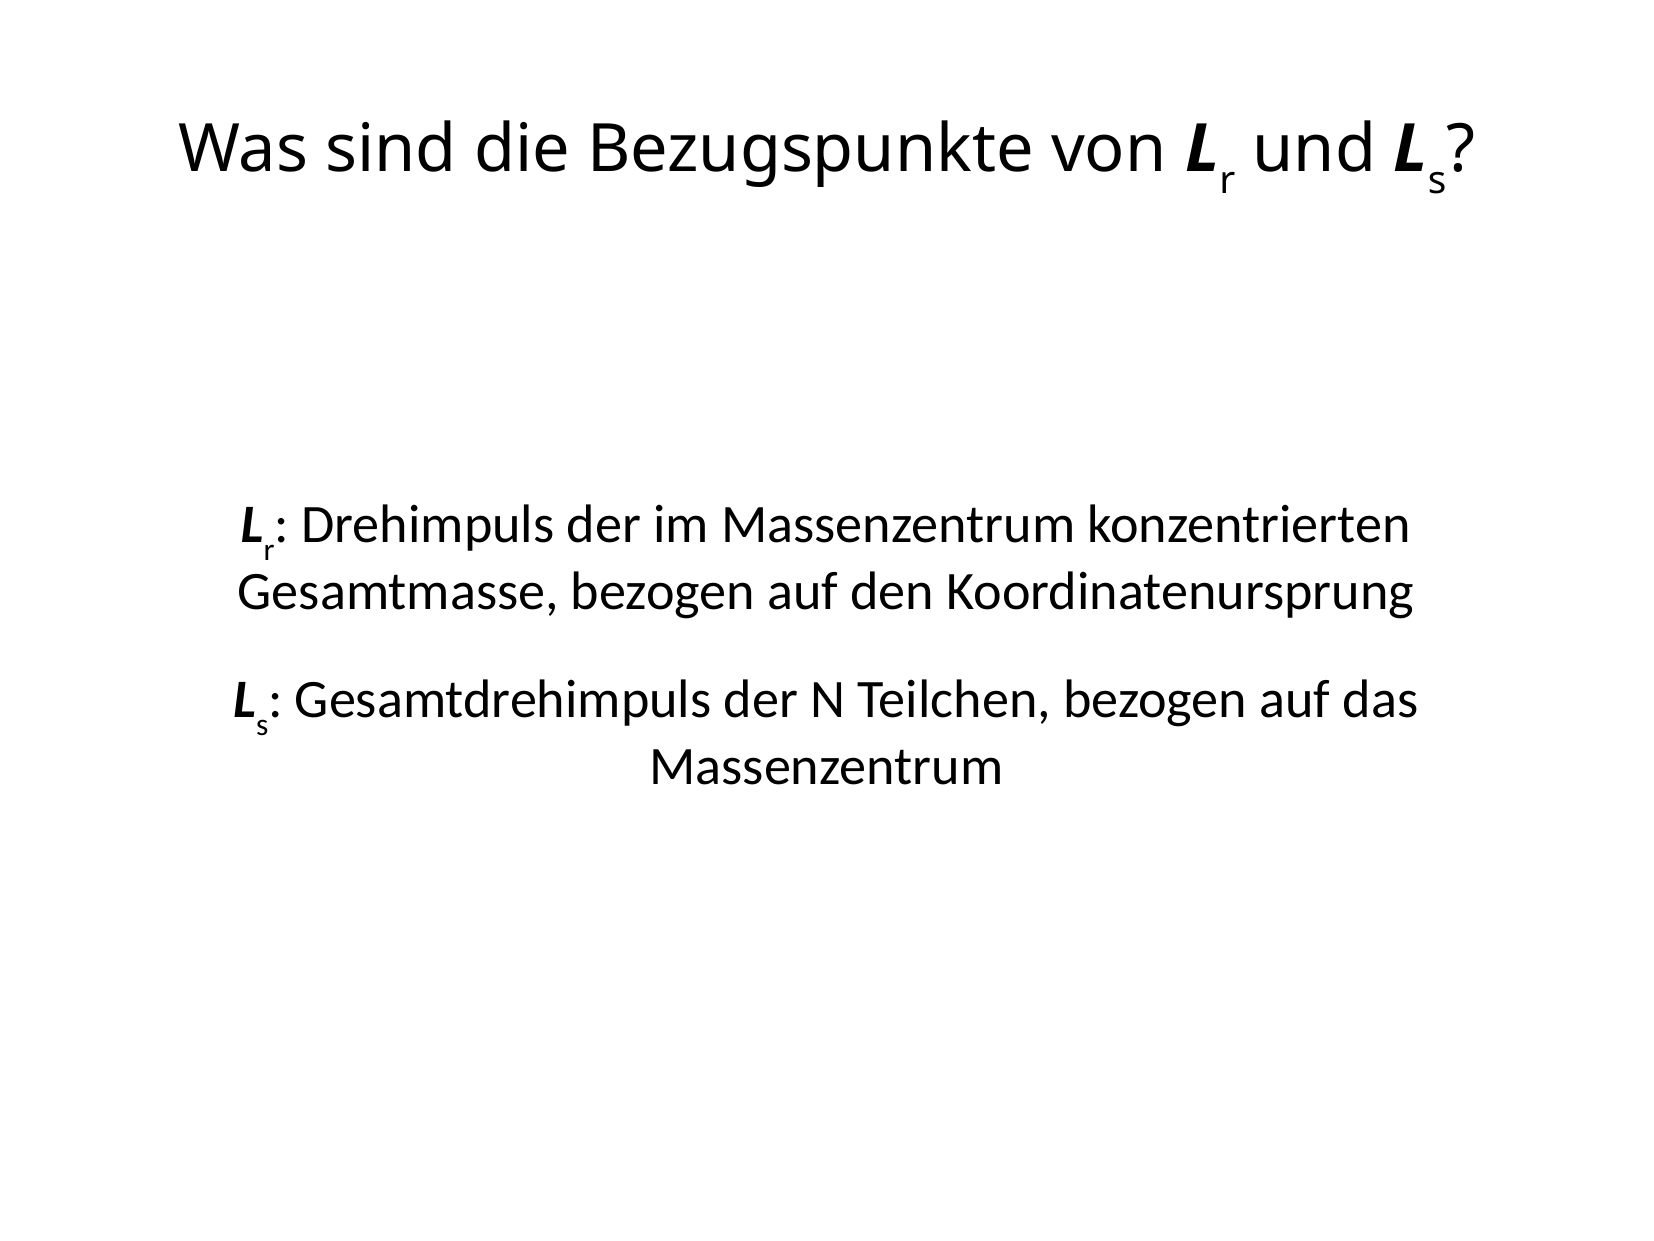

# Was sind die Bezugspunkte von Lr und Ls?
Lr: Drehimpuls der im Massenzentrum konzentrierten Gesamtmasse, bezogen auf den Koordinatenursprung
Ls: Gesamtdrehimpuls der N Teilchen, bezogen auf das Massenzentrum